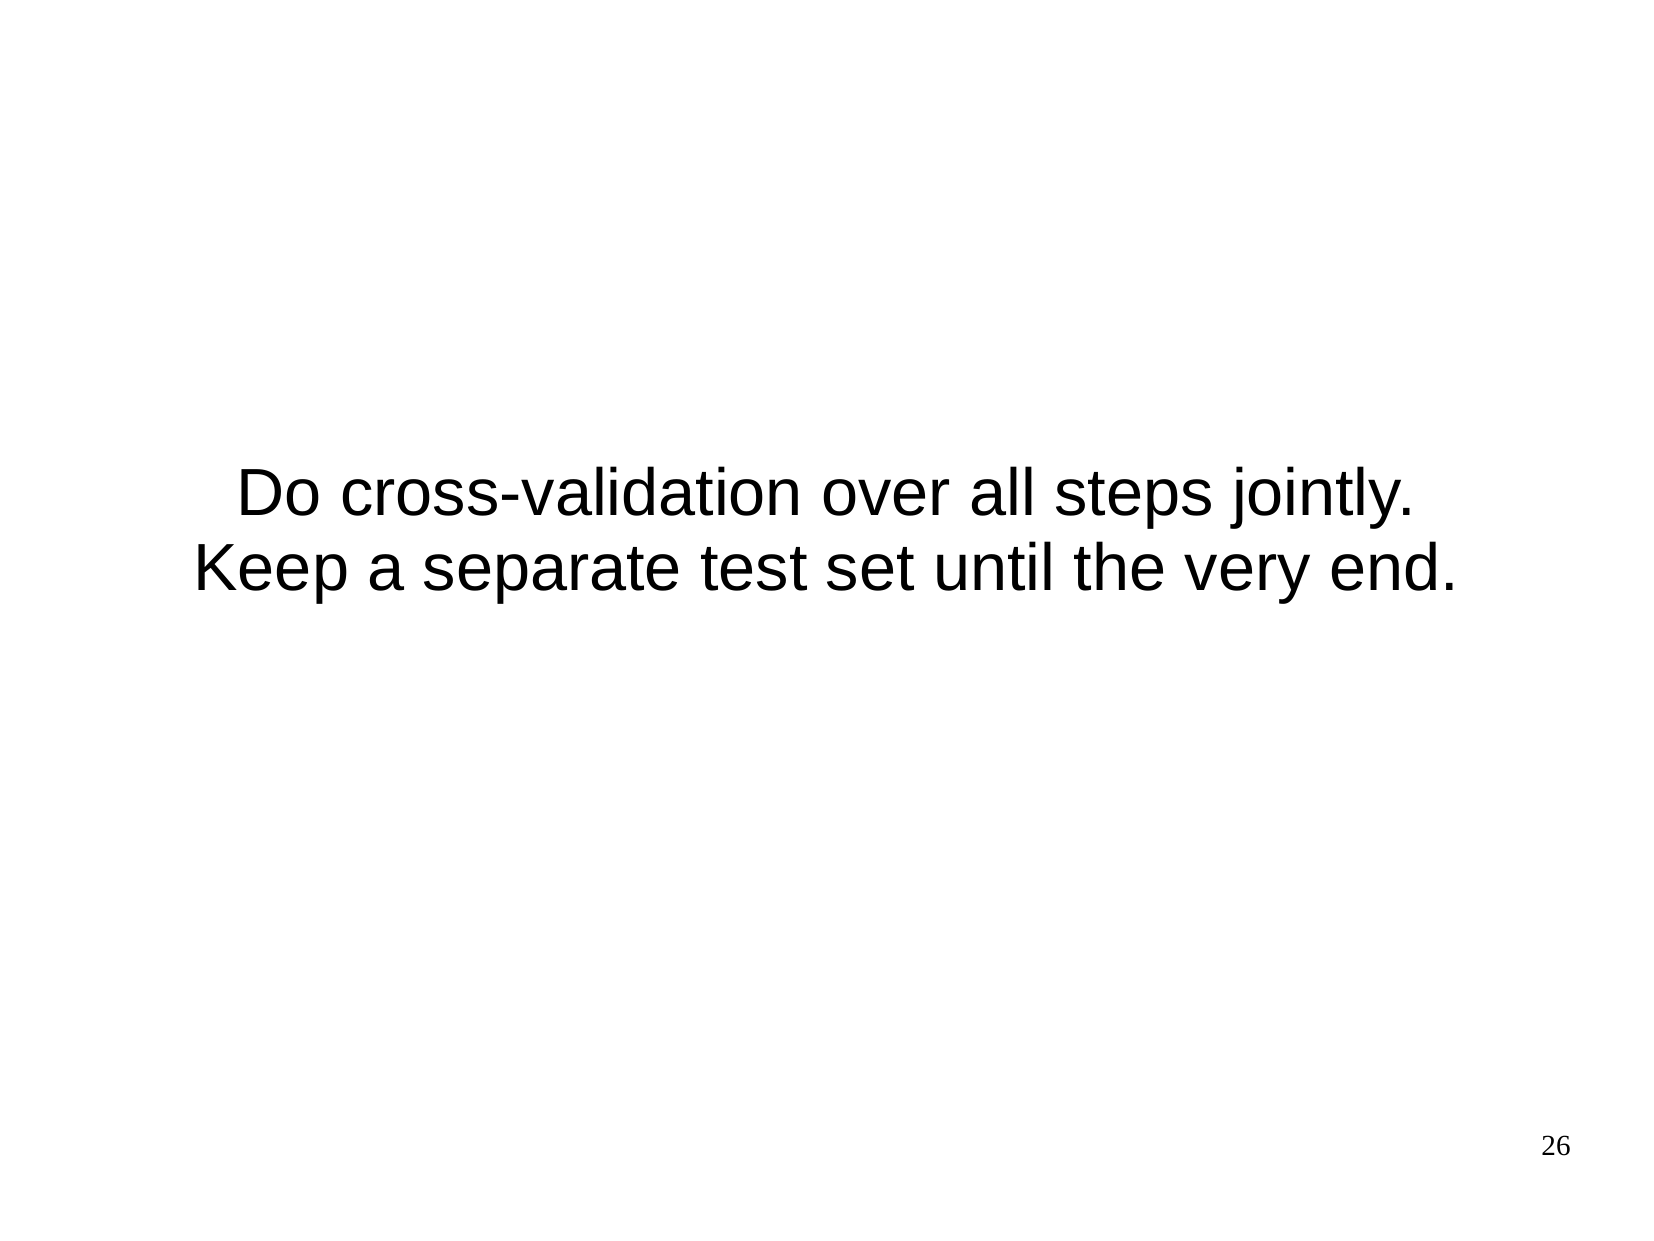

# Do cross-validation over all steps jointly.
Keep a separate test set until the very end.
26